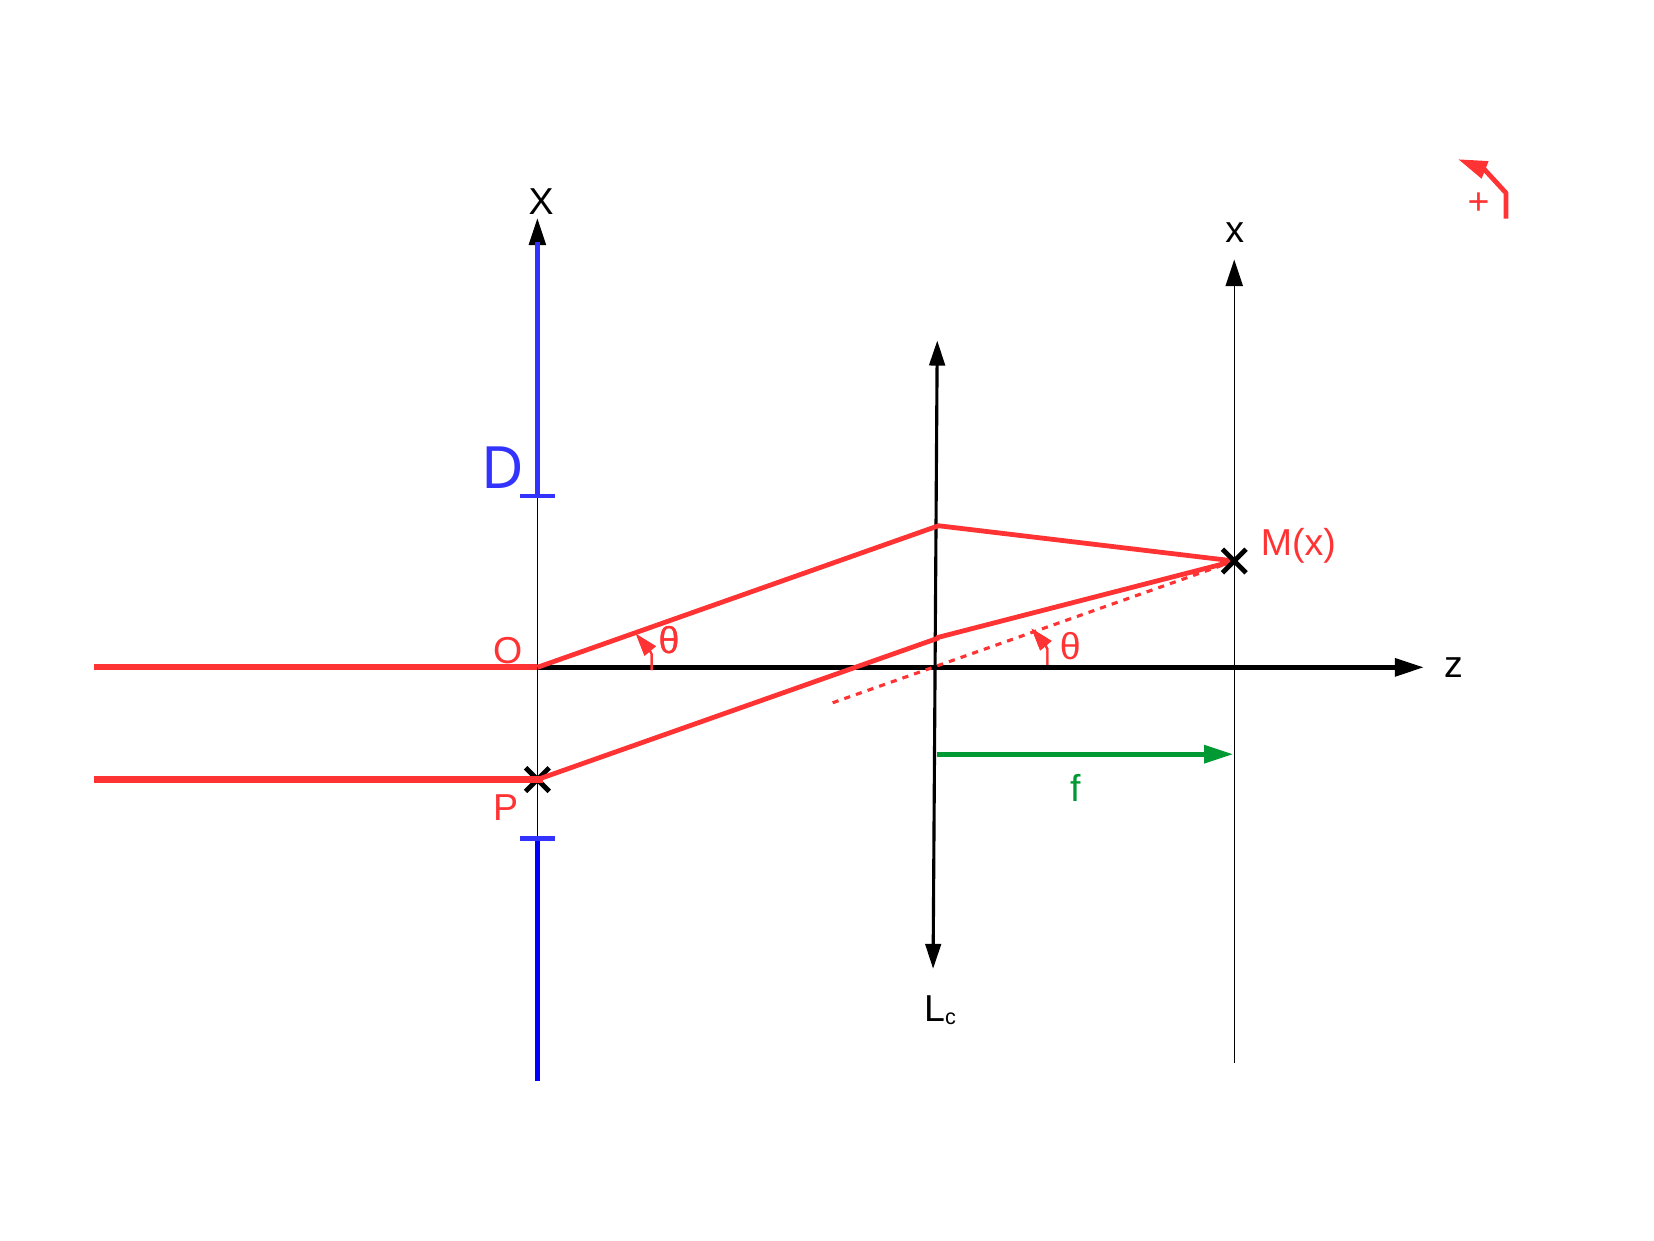

X
+
x
D
M(x)
θ
θ
θ
O
z
f
P
Lc